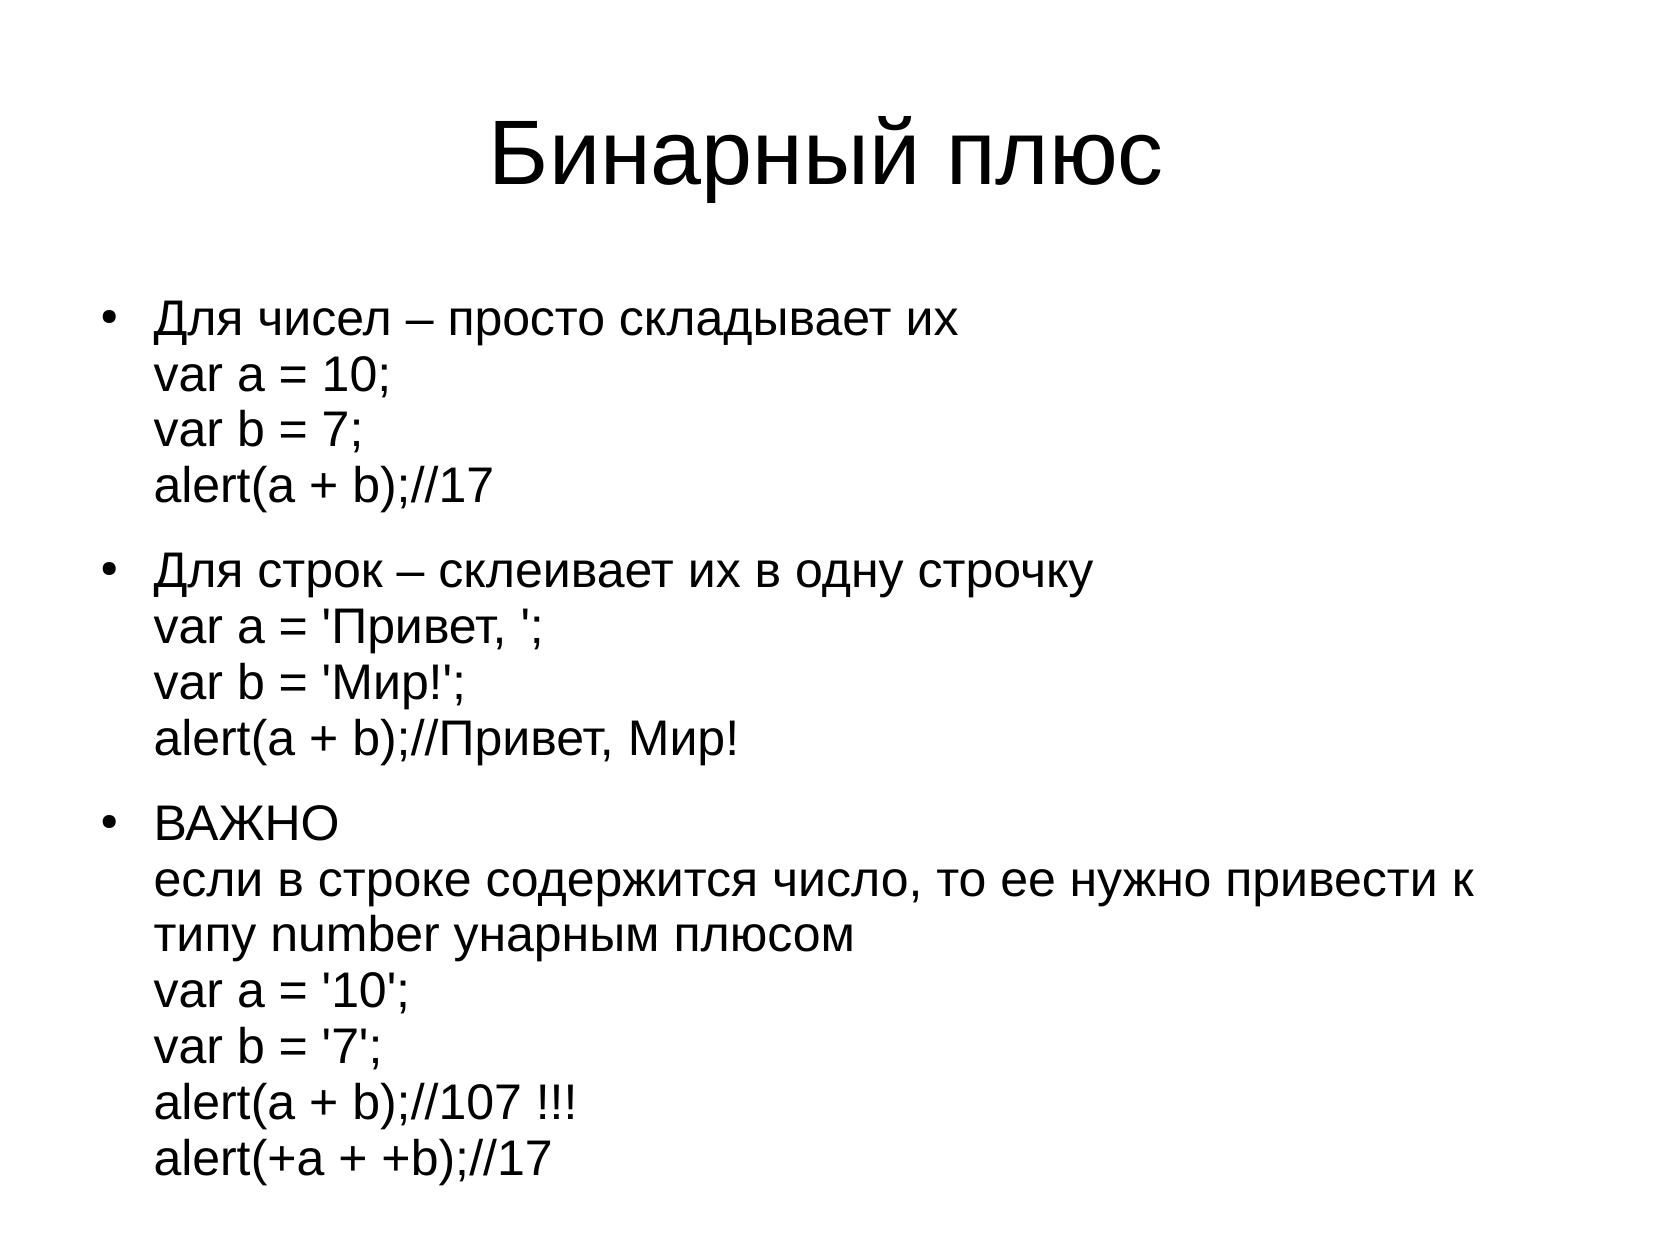

# Бинарный плюс
Для чисел – просто складывает их
var a = 10;
var b = 7;
alert(a + b);//17
Для строк – склеивает их в одну строчку
var a = 'Привет, ';
var b = 'Мир!';
alert(a + b);//Привет, Мир!
ВАЖНО
если в строке содержится число, то ее нужно привести к типу number унарным плюсом
var a = '10';
var b = '7';
alert(a + b);//107 !!!
alert(+a + +b);//17